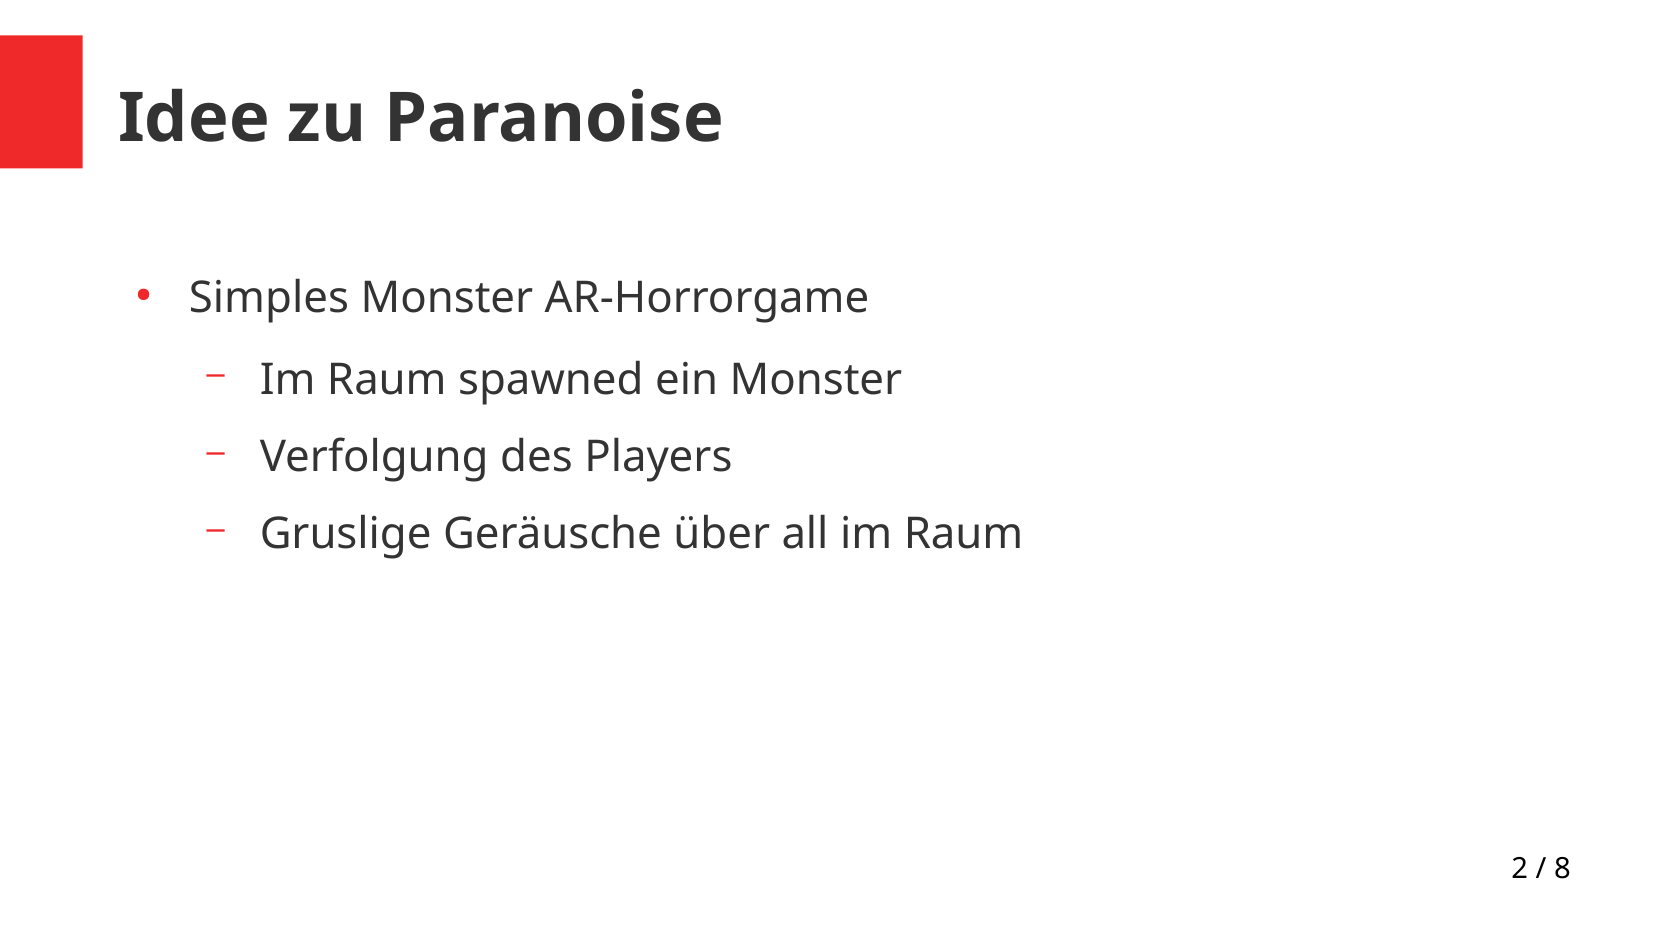

# Idee zu Paranoise
Simples Monster AR-Horrorgame
Im Raum spawned ein Monster
Verfolgung des Players
Gruslige Geräusche über all im Raum
2